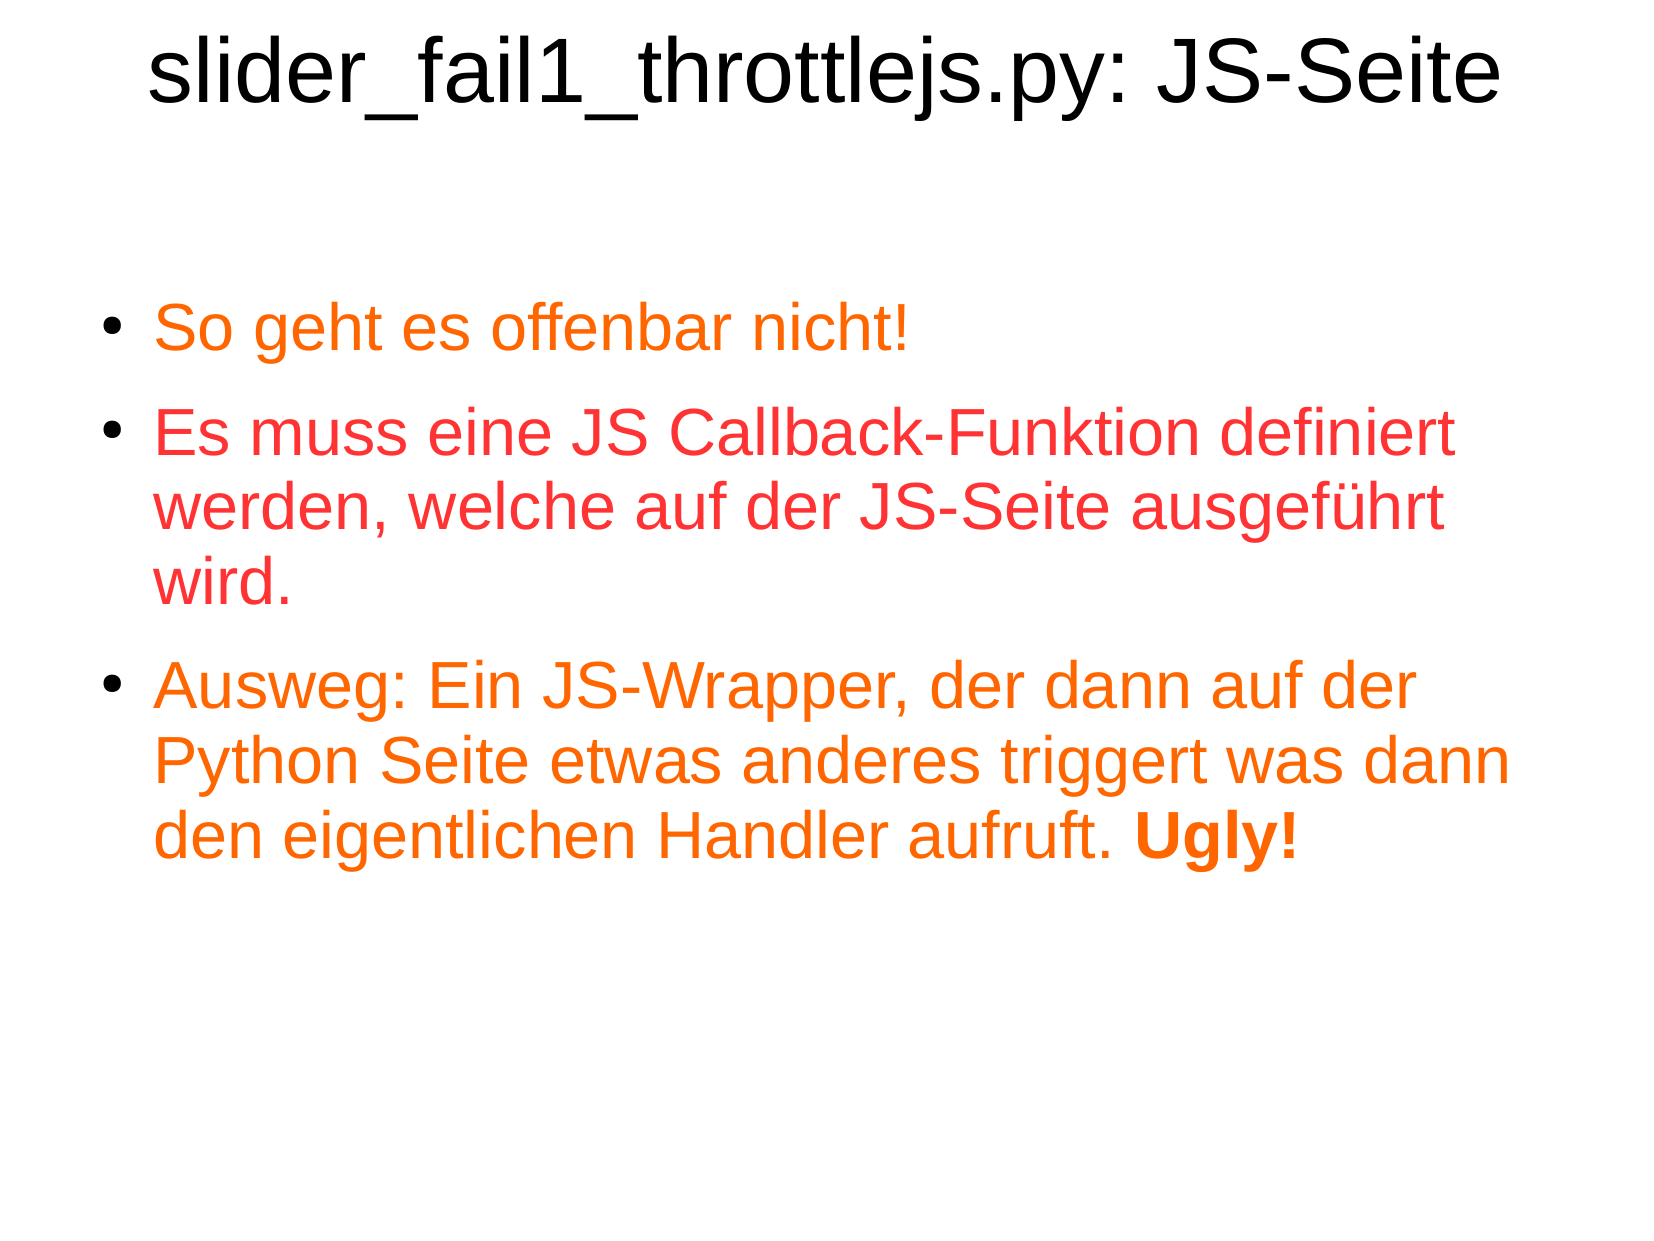

# slider_fail1_throttlejs.py: JS-Seite
So geht es offenbar nicht!
Es muss eine JS Callback-Funktion definiert werden, welche auf der JS-Seite ausgeführt wird.
Ausweg: Ein JS-Wrapper, der dann auf der Python Seite etwas anderes triggert was dann den eigentlichen Handler aufruft. Ugly!